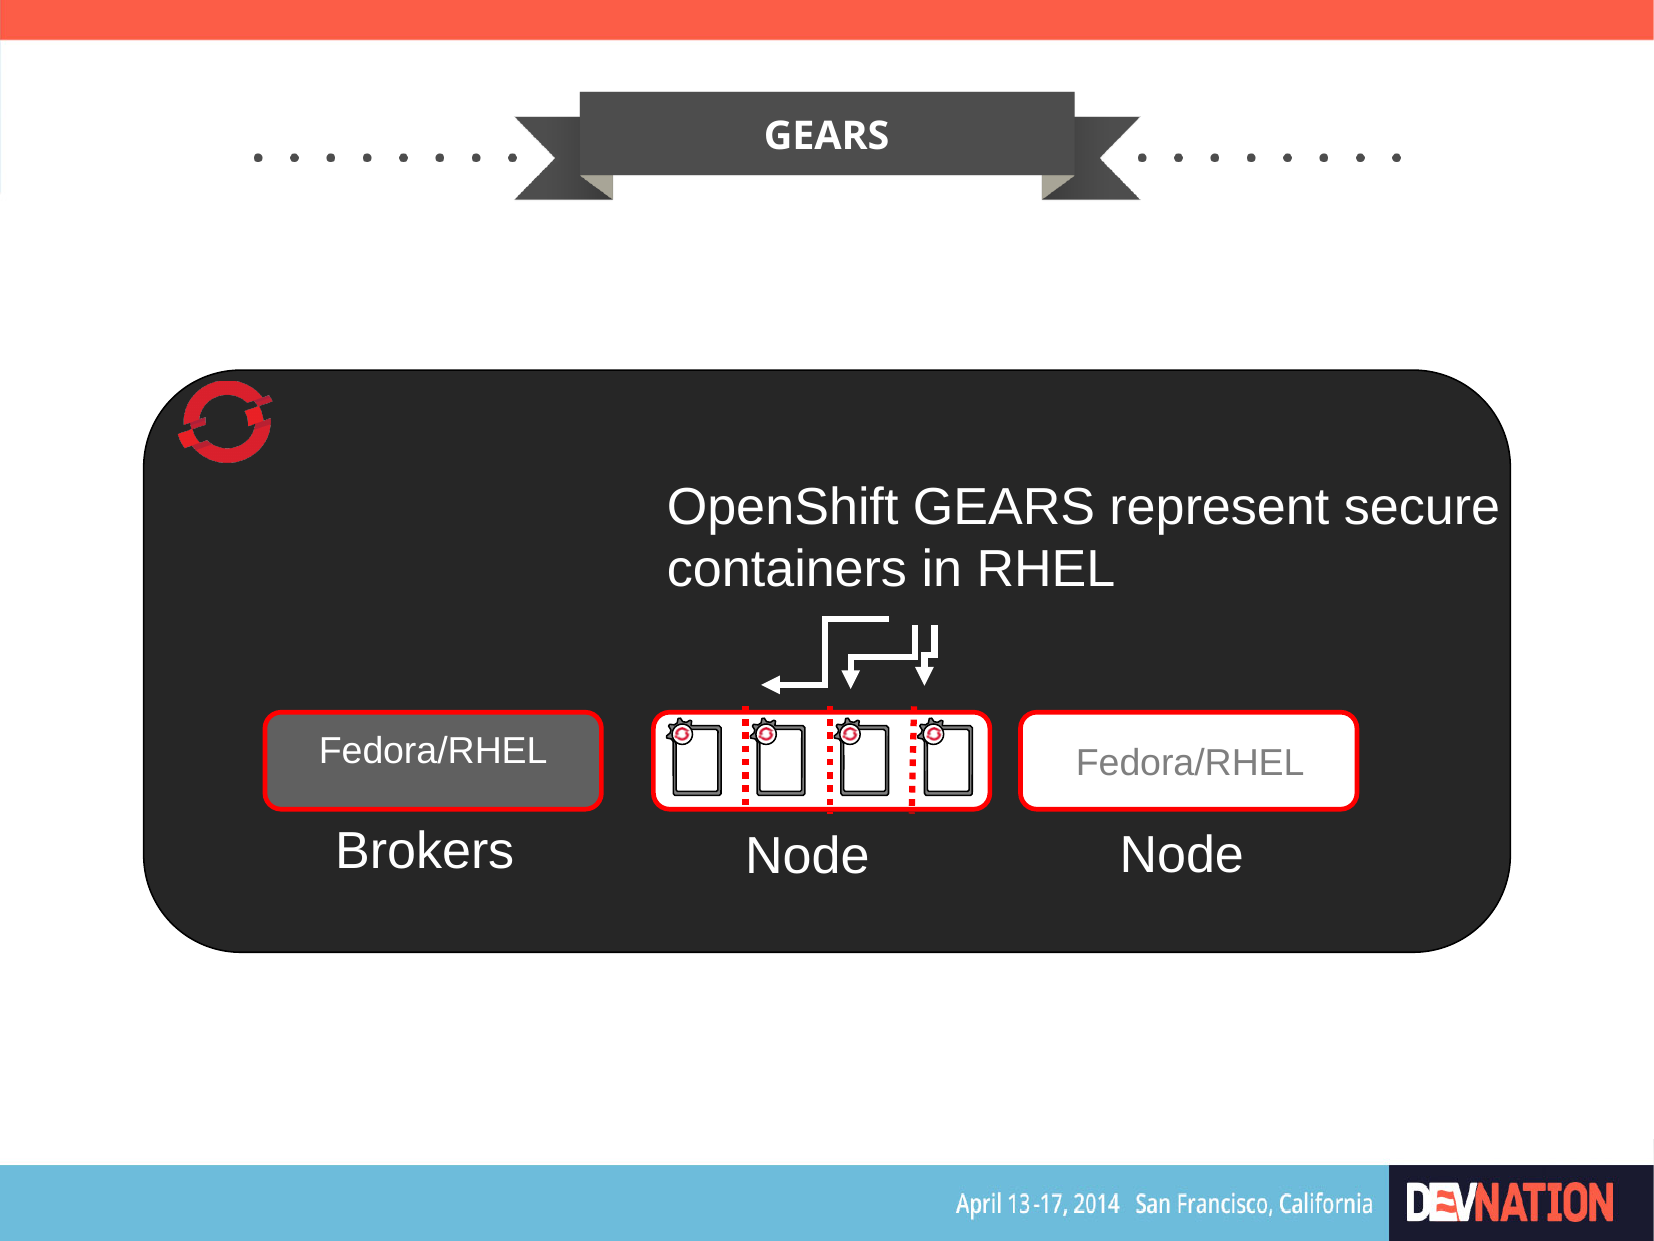

GEARS
OpenShift GEARS represent secure containers in RHEL
Fedora/RHEL
Fedora/RHEL
Brokers
Node
Node